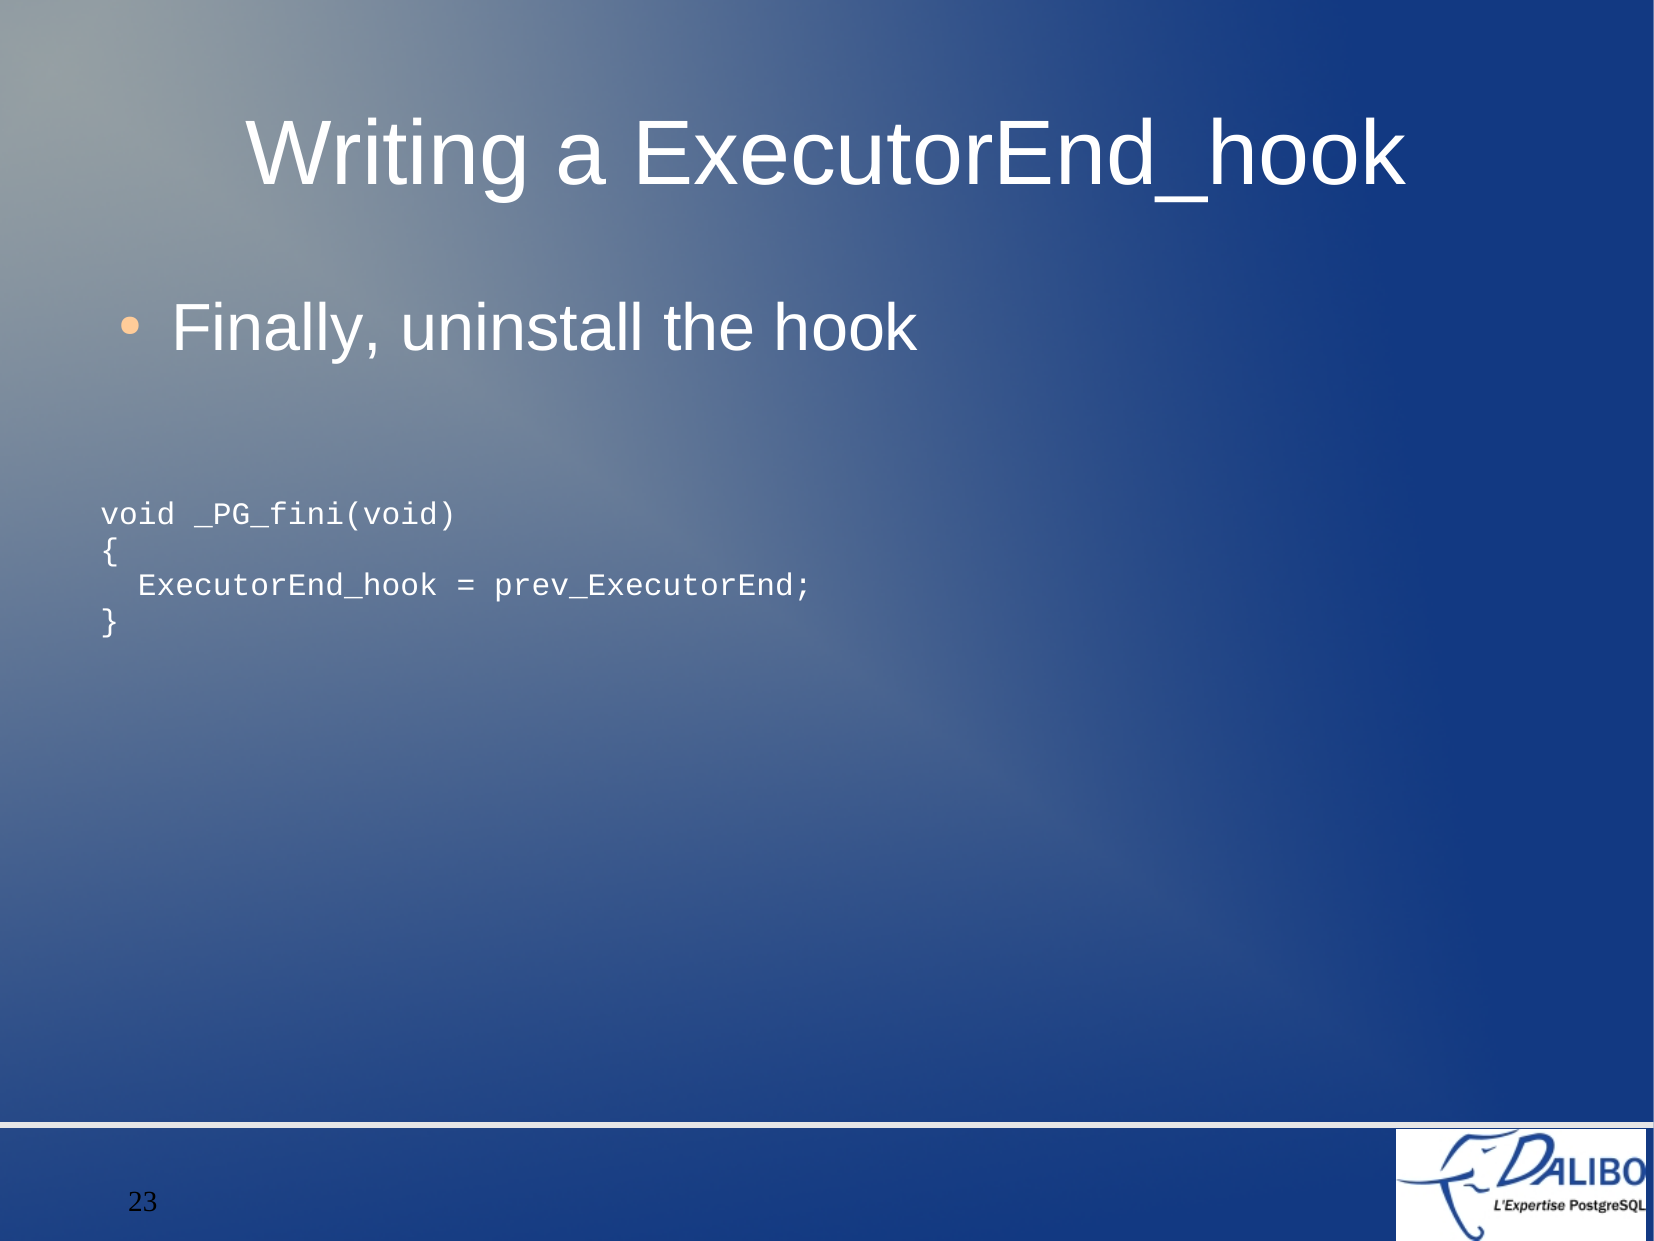

# Writing a ExecutorEnd_hook
Finally, uninstall the hook
void _PG_fini(void)
{
 ExecutorEnd_hook = prev_ExecutorEnd;
}